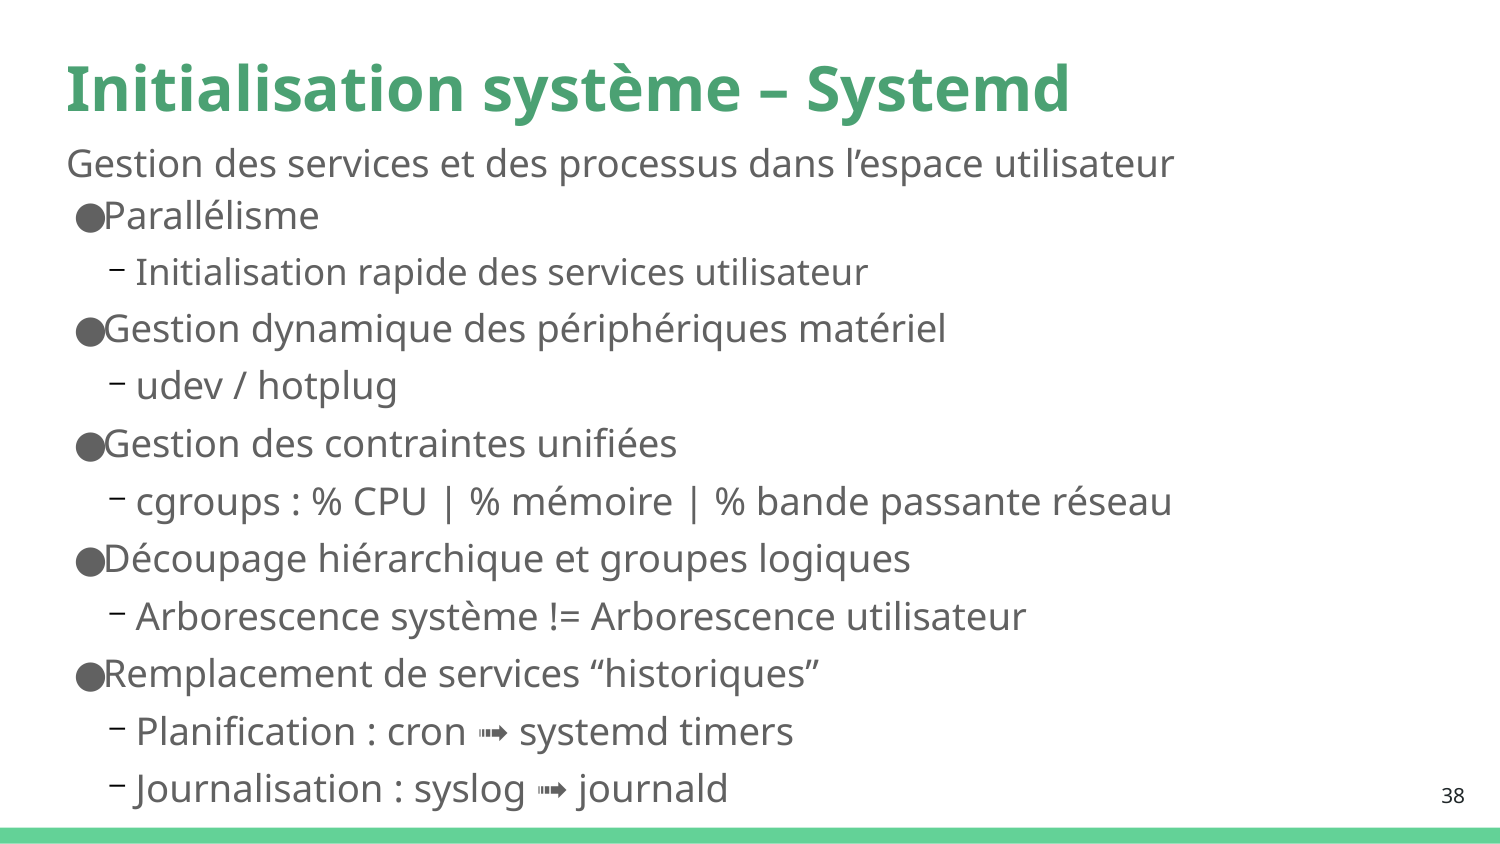

# Initialisation système – Systemd
Gestion des services et des processus dans l’espace utilisateur
Parallélisme
Initialisation rapide des services utilisateur
Gestion dynamique des périphériques matériel
udev / hotplug
Gestion des contraintes unifiées
cgroups : % CPU | % mémoire | % bande passante réseau
Découpage hiérarchique et groupes logiques
Arborescence système != Arborescence utilisateur
Remplacement de services “historiques”
Planification : cron ➟ systemd timers
Journalisation : syslog ➟ journald